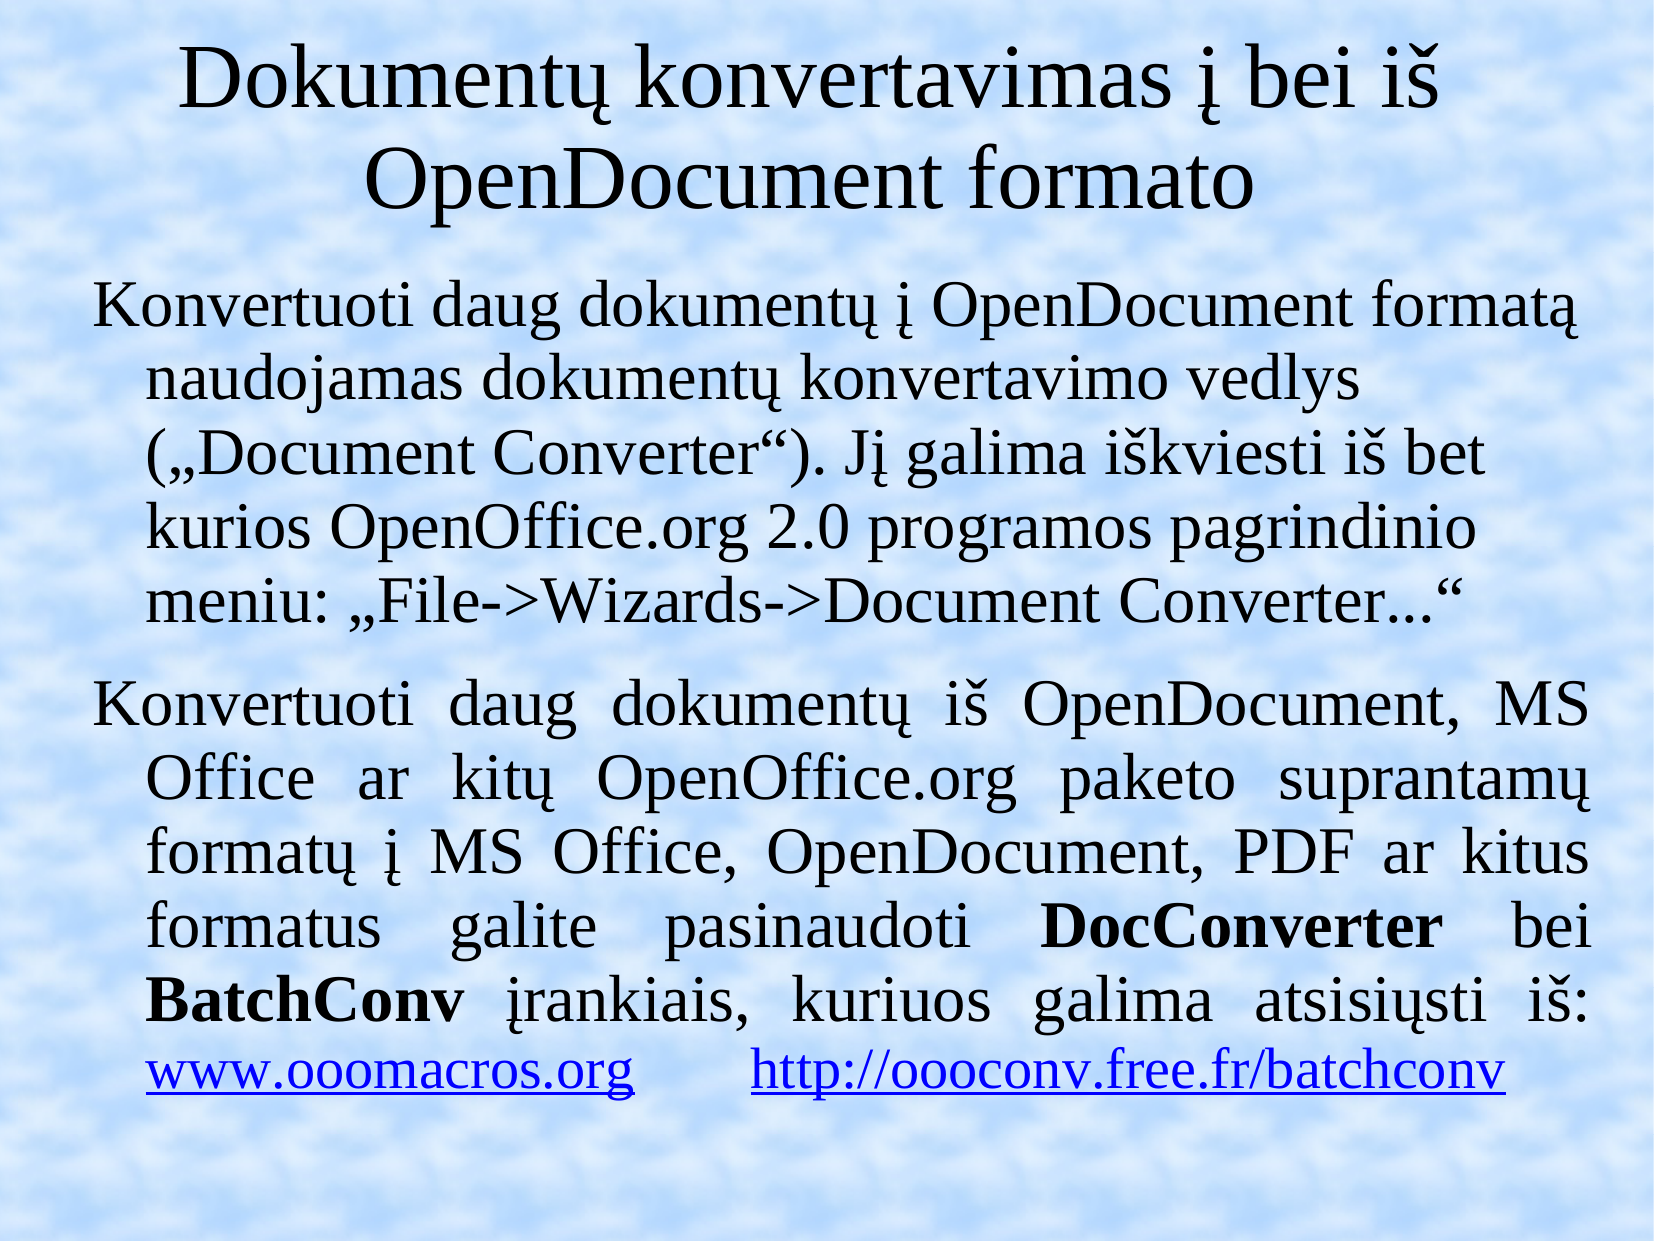

# Dokumentų konvertavimas į bei iš OpenDocument formato
Konvertuoti daug dokumentų į OpenDocument formatą naudojamas dokumentų konvertavimo vedlys („Document Converter“). Jį galima iškviesti iš bet kurios OpenOffice.org 2.0 programos pagrindinio meniu: „File->Wizards->Document Converter...“
Konvertuoti daug dokumentų iš OpenDocument, MS Office ar kitų OpenOffice.org paketo suprantamų formatų į MS Office, OpenDocument, PDF ar kitus formatus galite pasinaudoti DocConverter bei BatchConv įrankiais, kuriuos galima atsisiųsti iš: www.ooomacros.org 		 http://oooconv.free.fr/batchconv